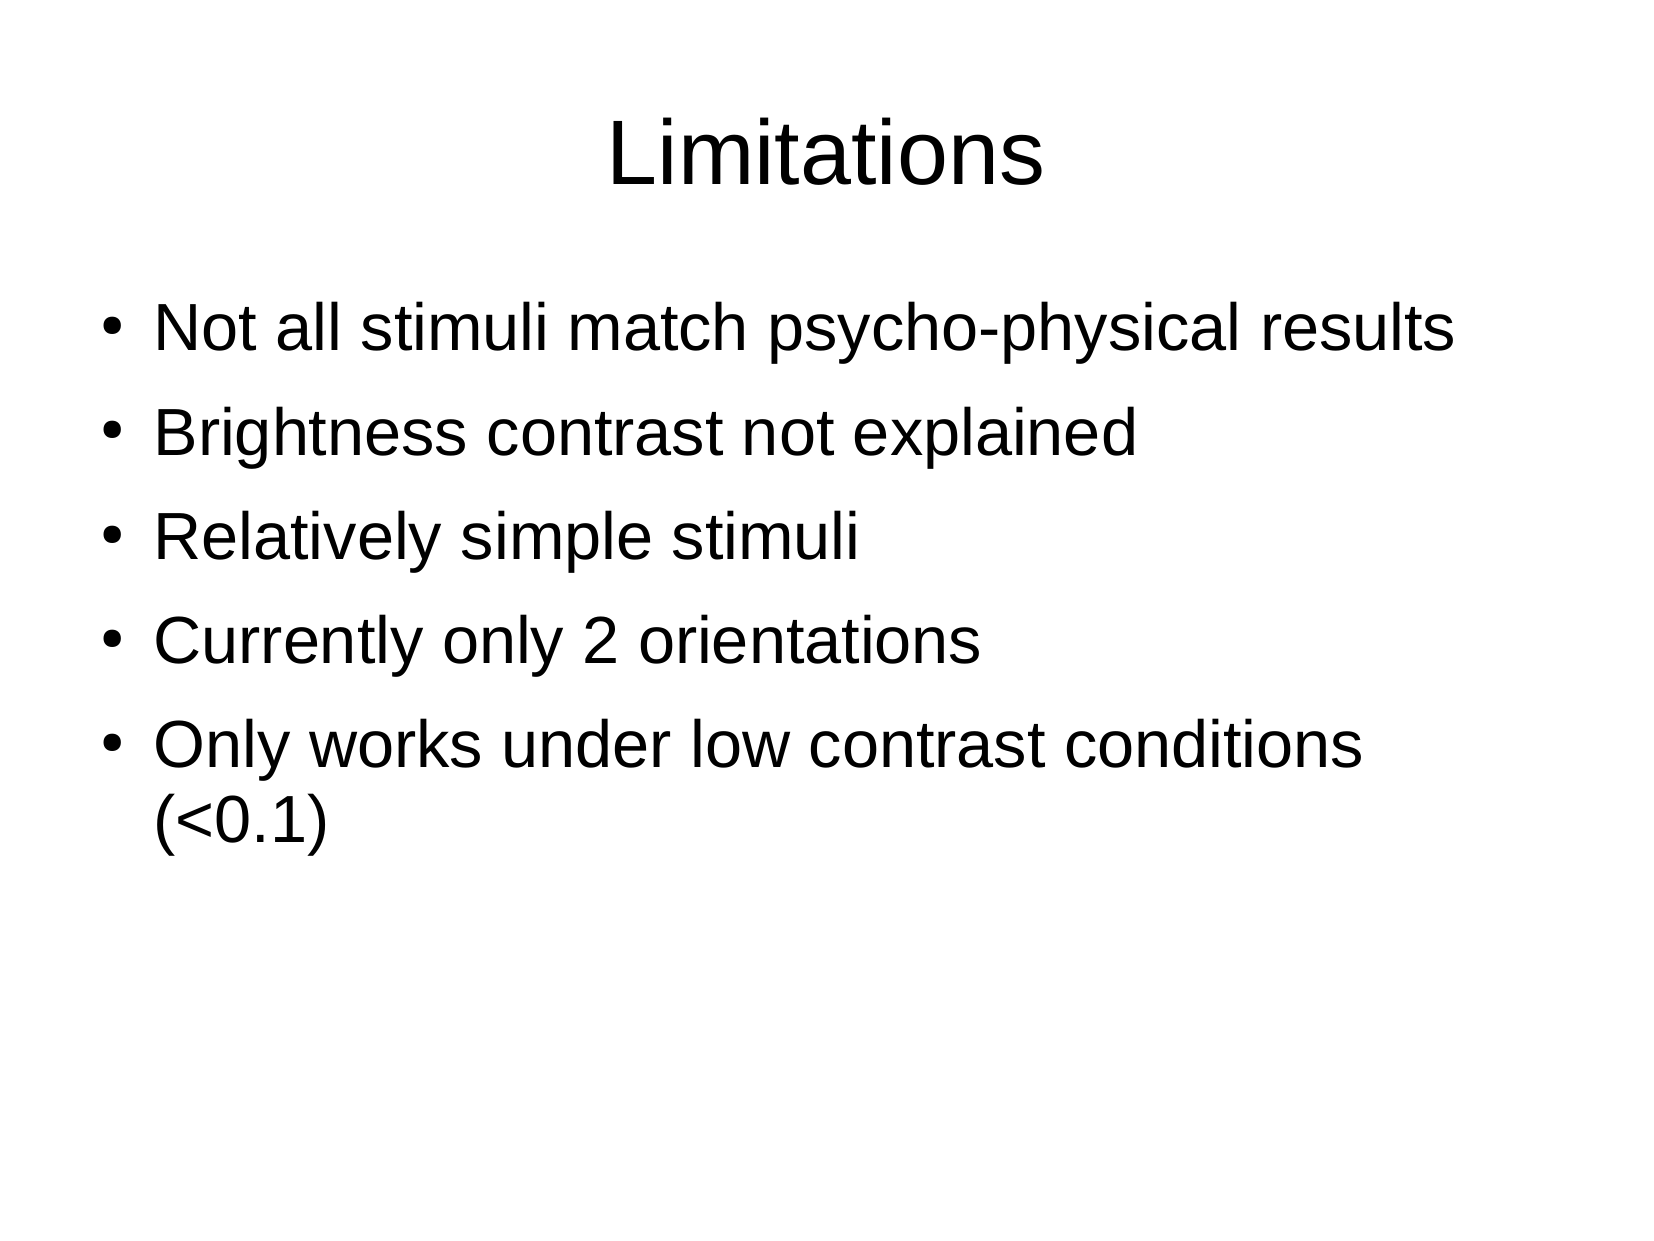

# Limitations
Not all stimuli match psycho-physical results
Brightness contrast not explained
Relatively simple stimuli
Currently only 2 orientations
Only works under low contrast conditions (<0.1)